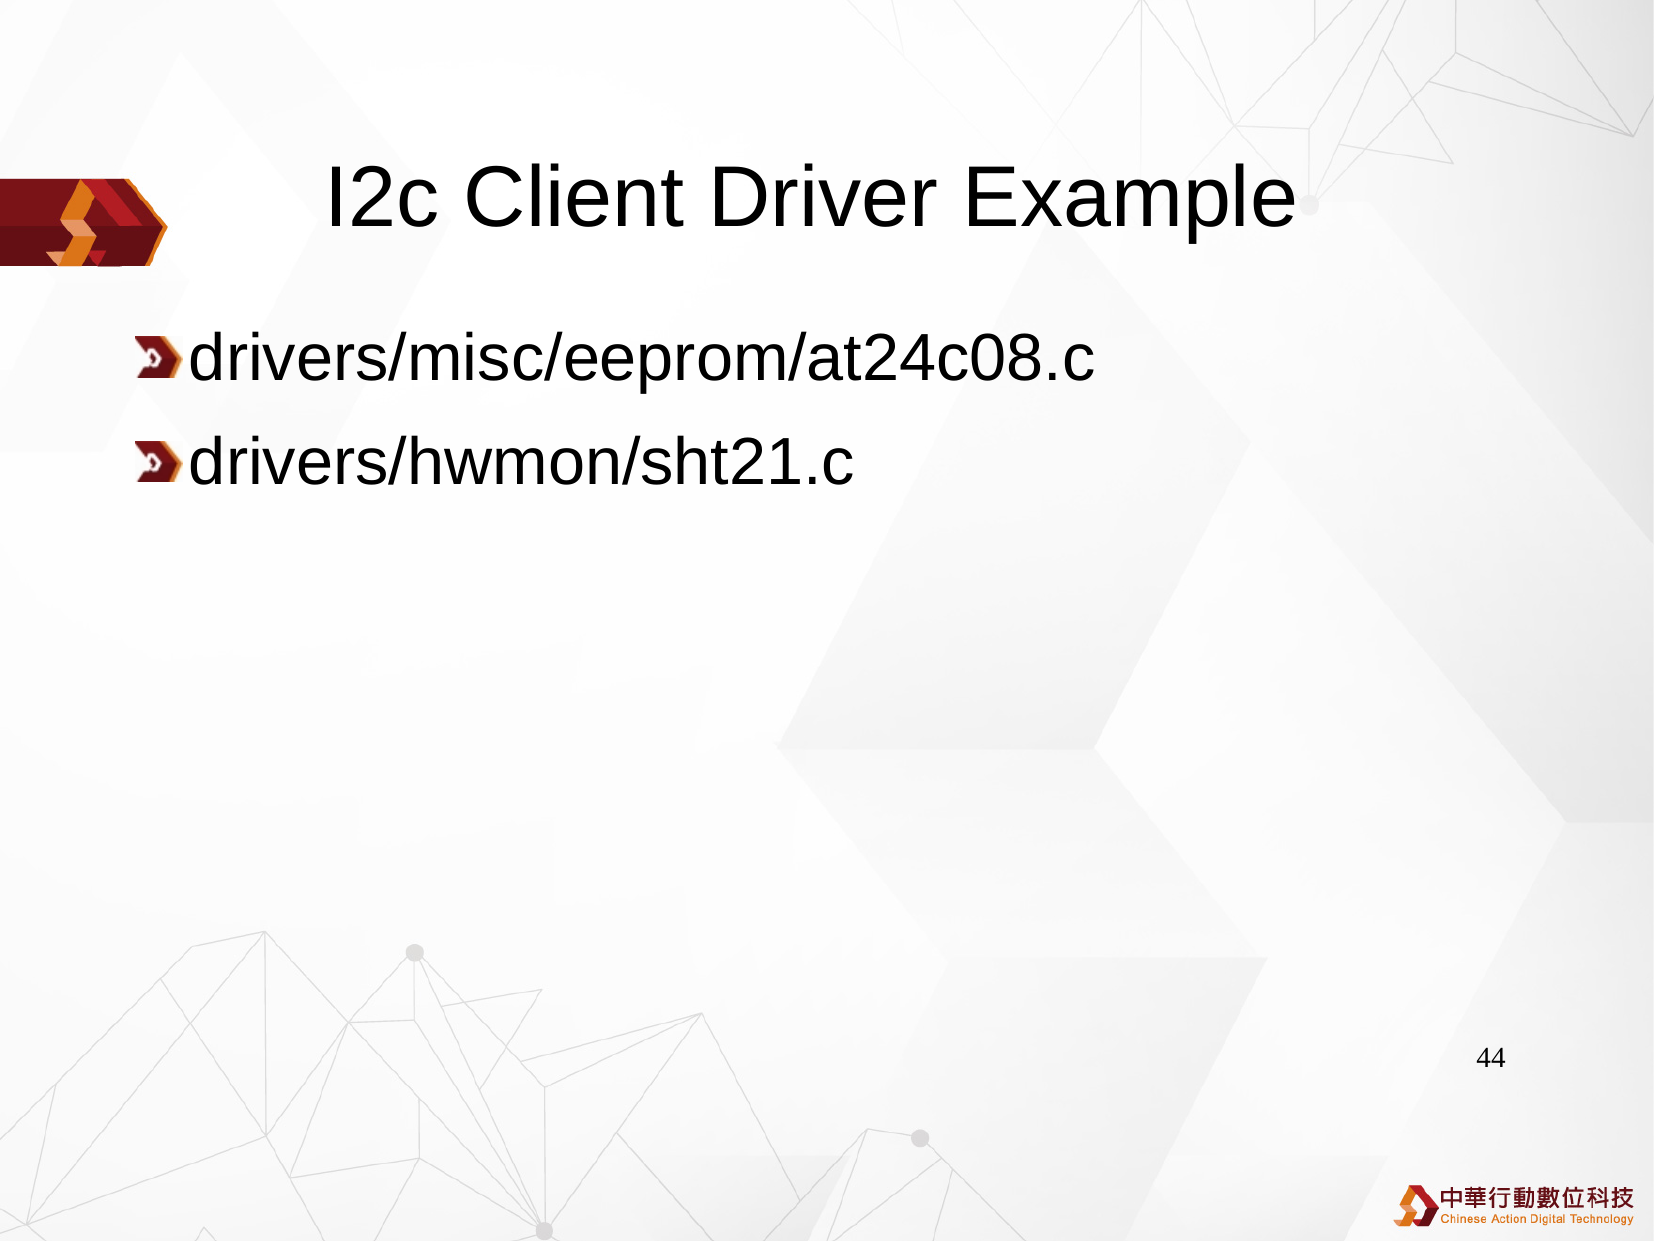

# I2c Client Driver Example
drivers/misc/eeprom/at24c08.c
drivers/hwmon/sht21.c
44